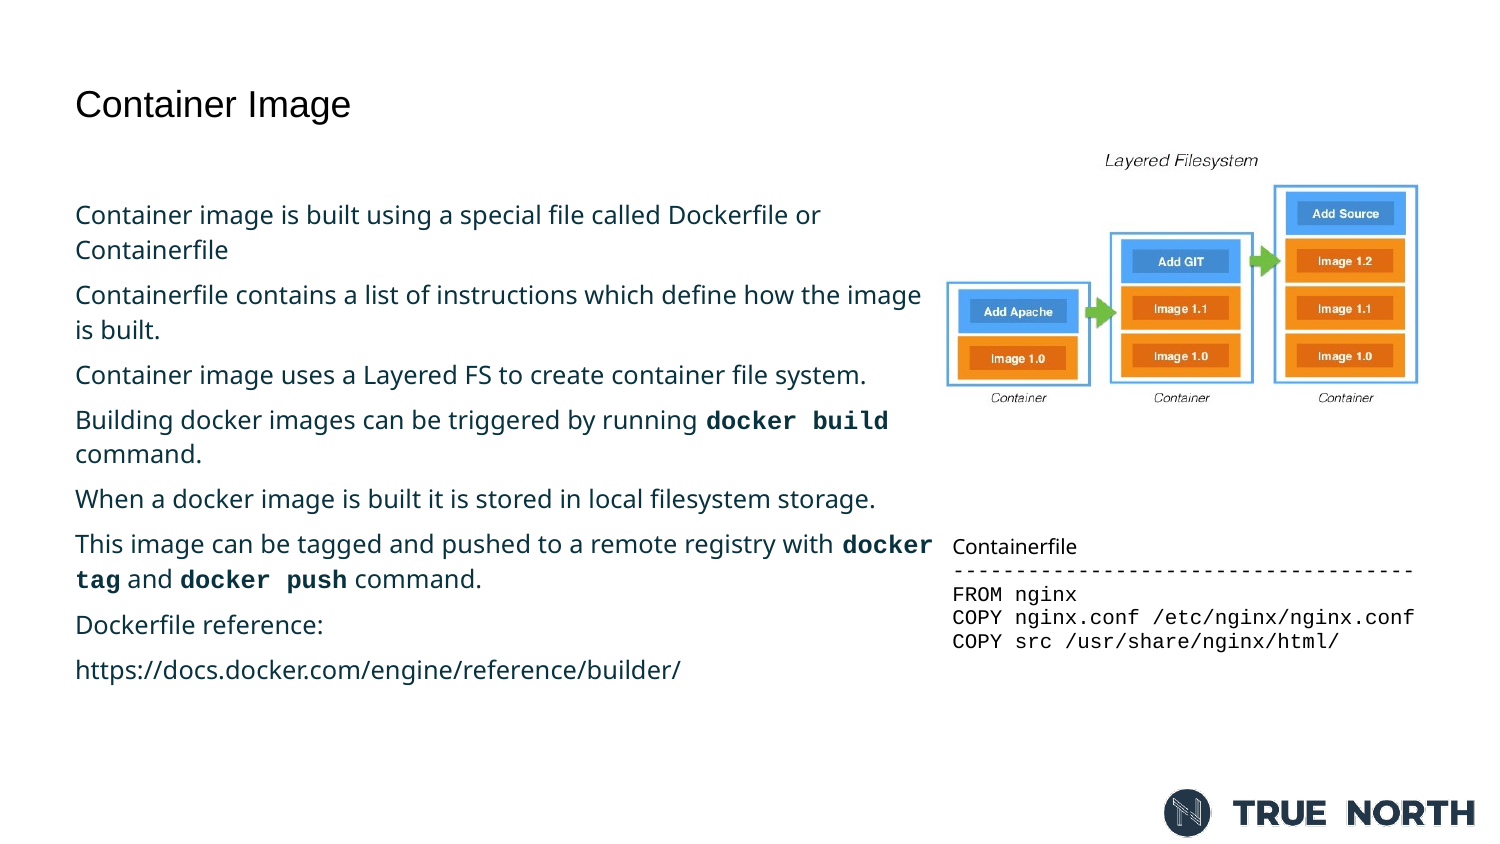

# Container Image
Container image is built using a special file called Dockerfile or Containerfile
Containerfile contains a list of instructions which define how the image is built.
Container image uses a Layered FS to create container file system.
Building docker images can be triggered by running docker build command.
When a docker image is built it is stored in local filesystem storage.
This image can be tagged and pushed to a remote registry with docker tag and docker push command.
Dockerfile reference:
https://docs.docker.com/engine/reference/builder/
Containerfile
-------------------------------------
FROM nginx
COPY nginx.conf /etc/nginx/nginx.conf
COPY src /usr/share/nginx/html/